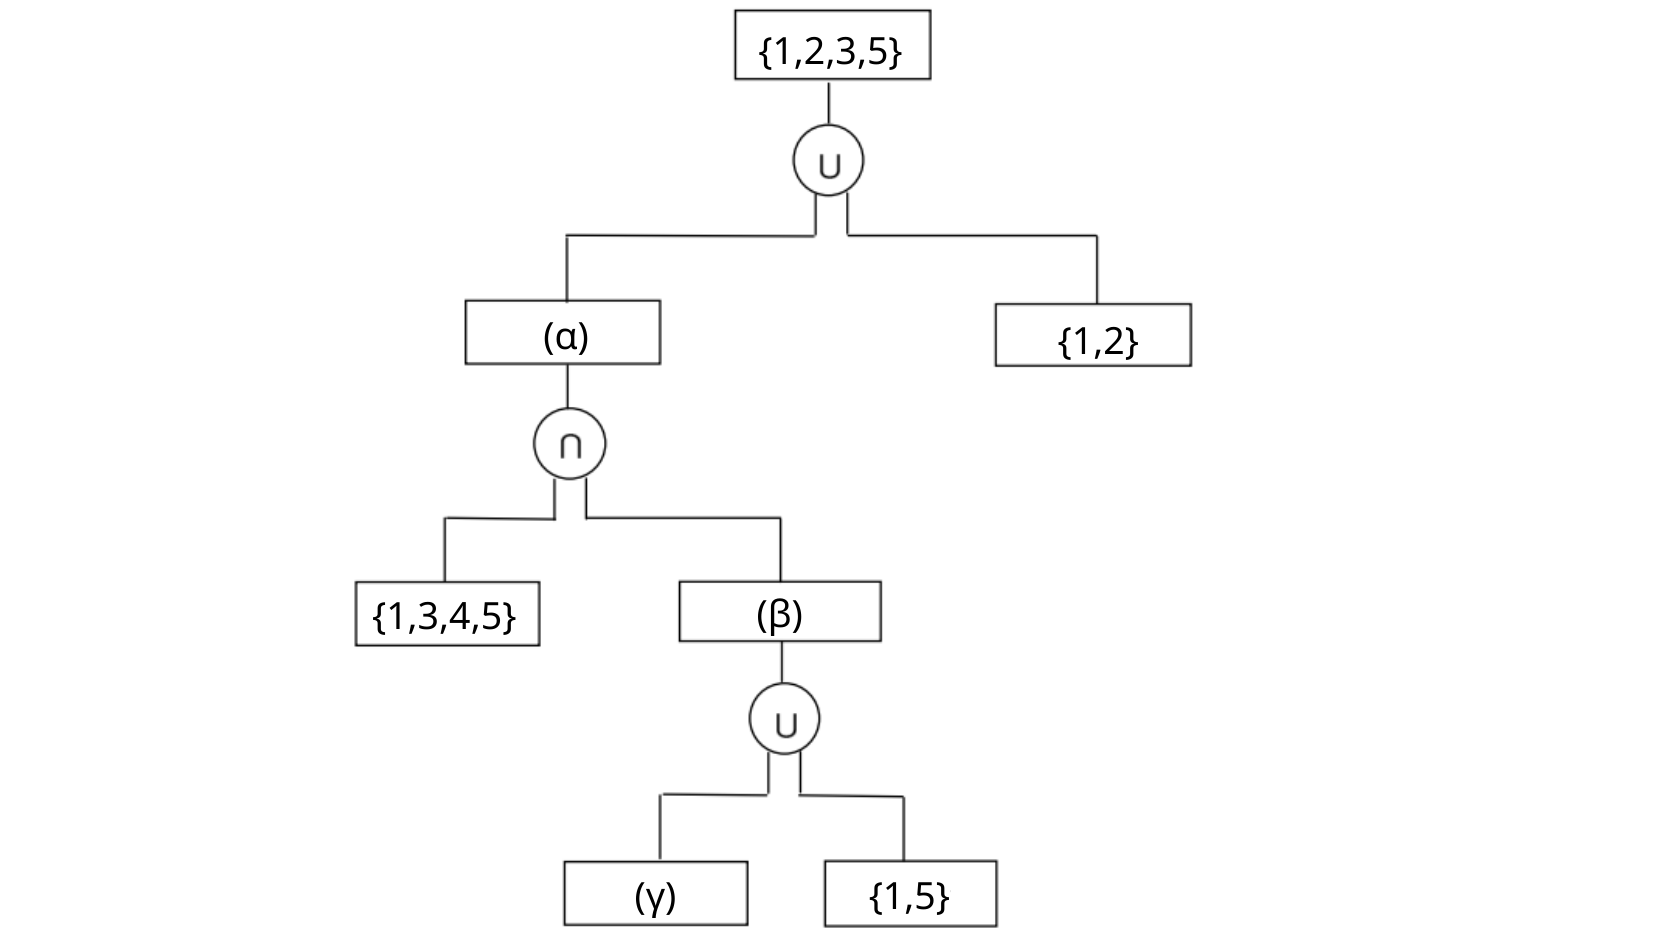

{1,2,3,5}
(α)
{1,2}
(β)
{1,3,4,5}
(γ)
{1,5}